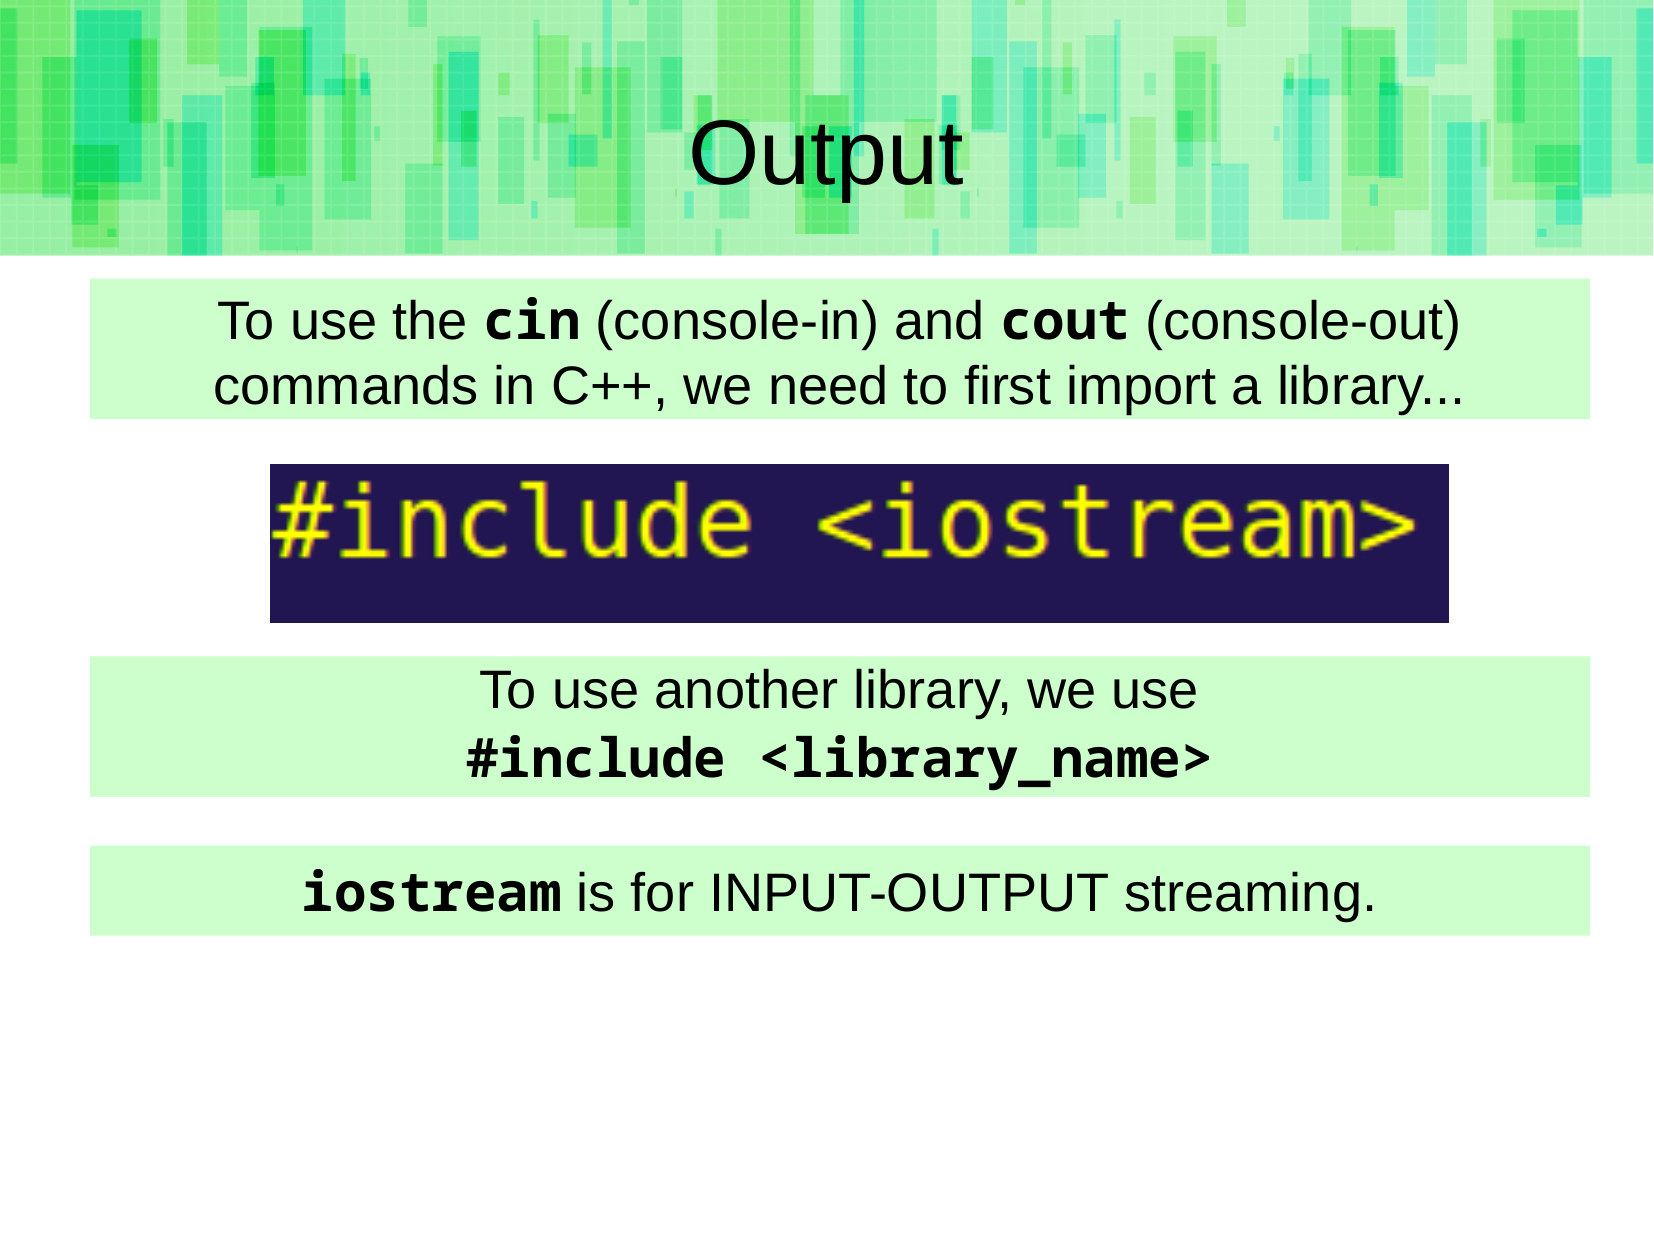

# Output
To use the cin (console-in) and cout (console-out) commands in C++, we need to first import a library...
To use another library, we use
#include <library_name>
iostream is for INPUT-OUTPUT streaming.